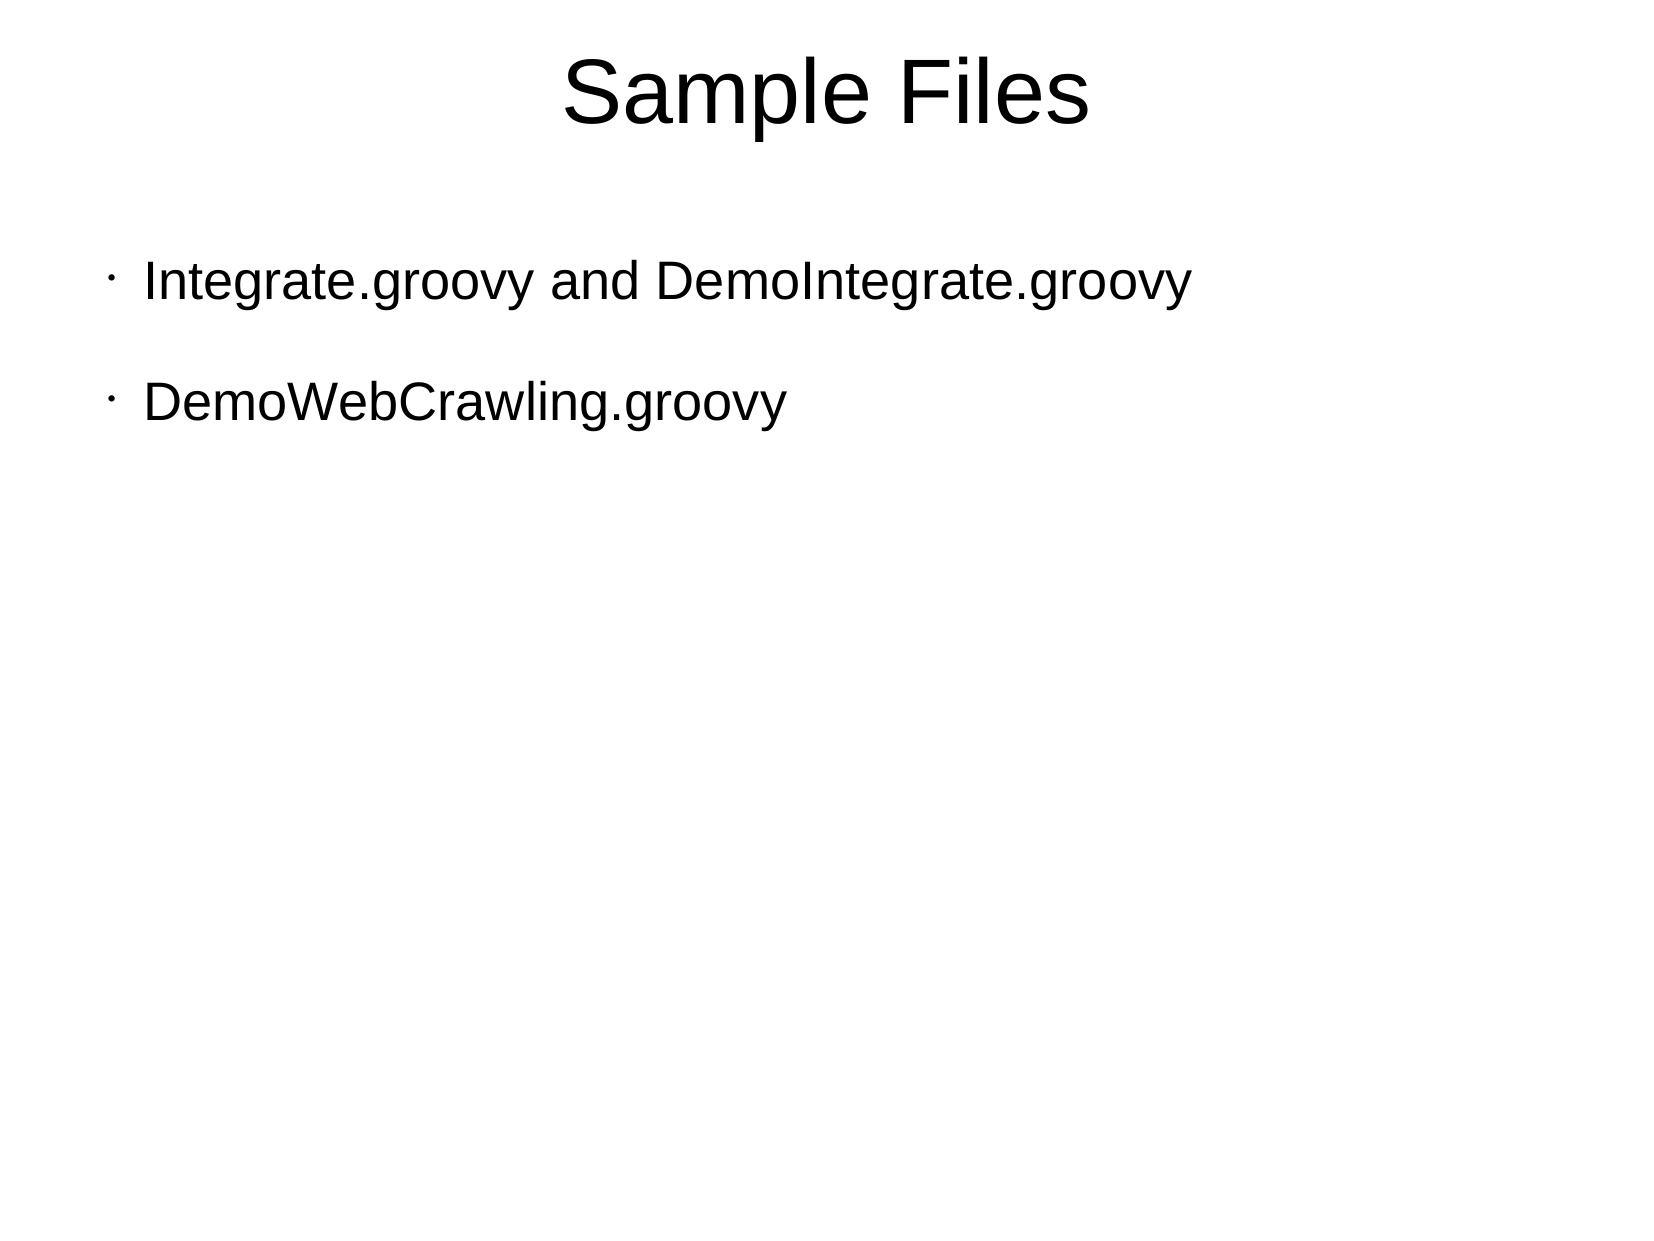

# Sample Files
Integrate.groovy and DemoIntegrate.groovy
DemoWebCrawling.groovy